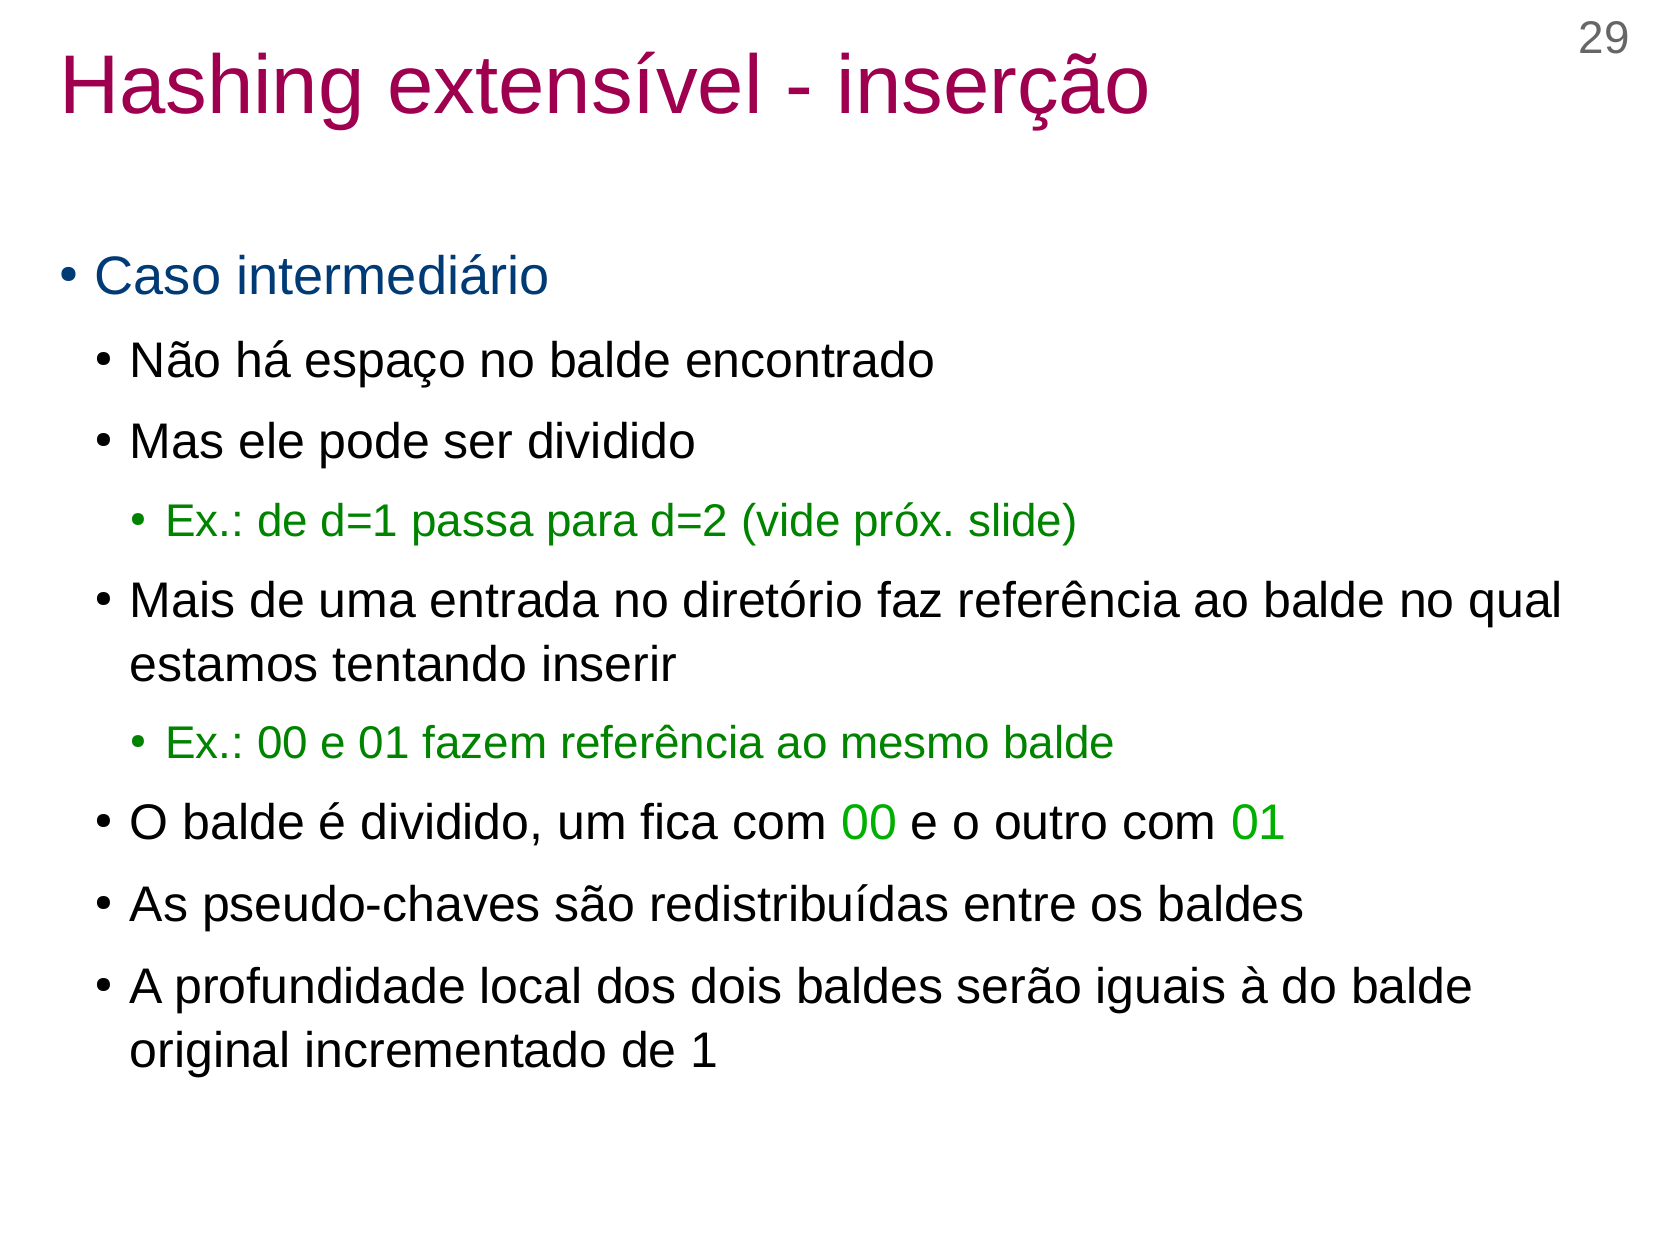

29
# Hashing extensível - inserção
Caso intermediário
Não há espaço no balde encontrado
Mas ele pode ser dividido
Ex.: de d=1 passa para d=2 (vide próx. slide)
Mais de uma entrada no diretório faz referência ao balde no qual estamos tentando inserir
Ex.: 00 e 01 fazem referência ao mesmo balde
O balde é dividido, um fica com 00 e o outro com 01
As pseudo-chaves são redistribuídas entre os baldes
A profundidade local dos dois baldes serão iguais à do balde original incrementado de 1